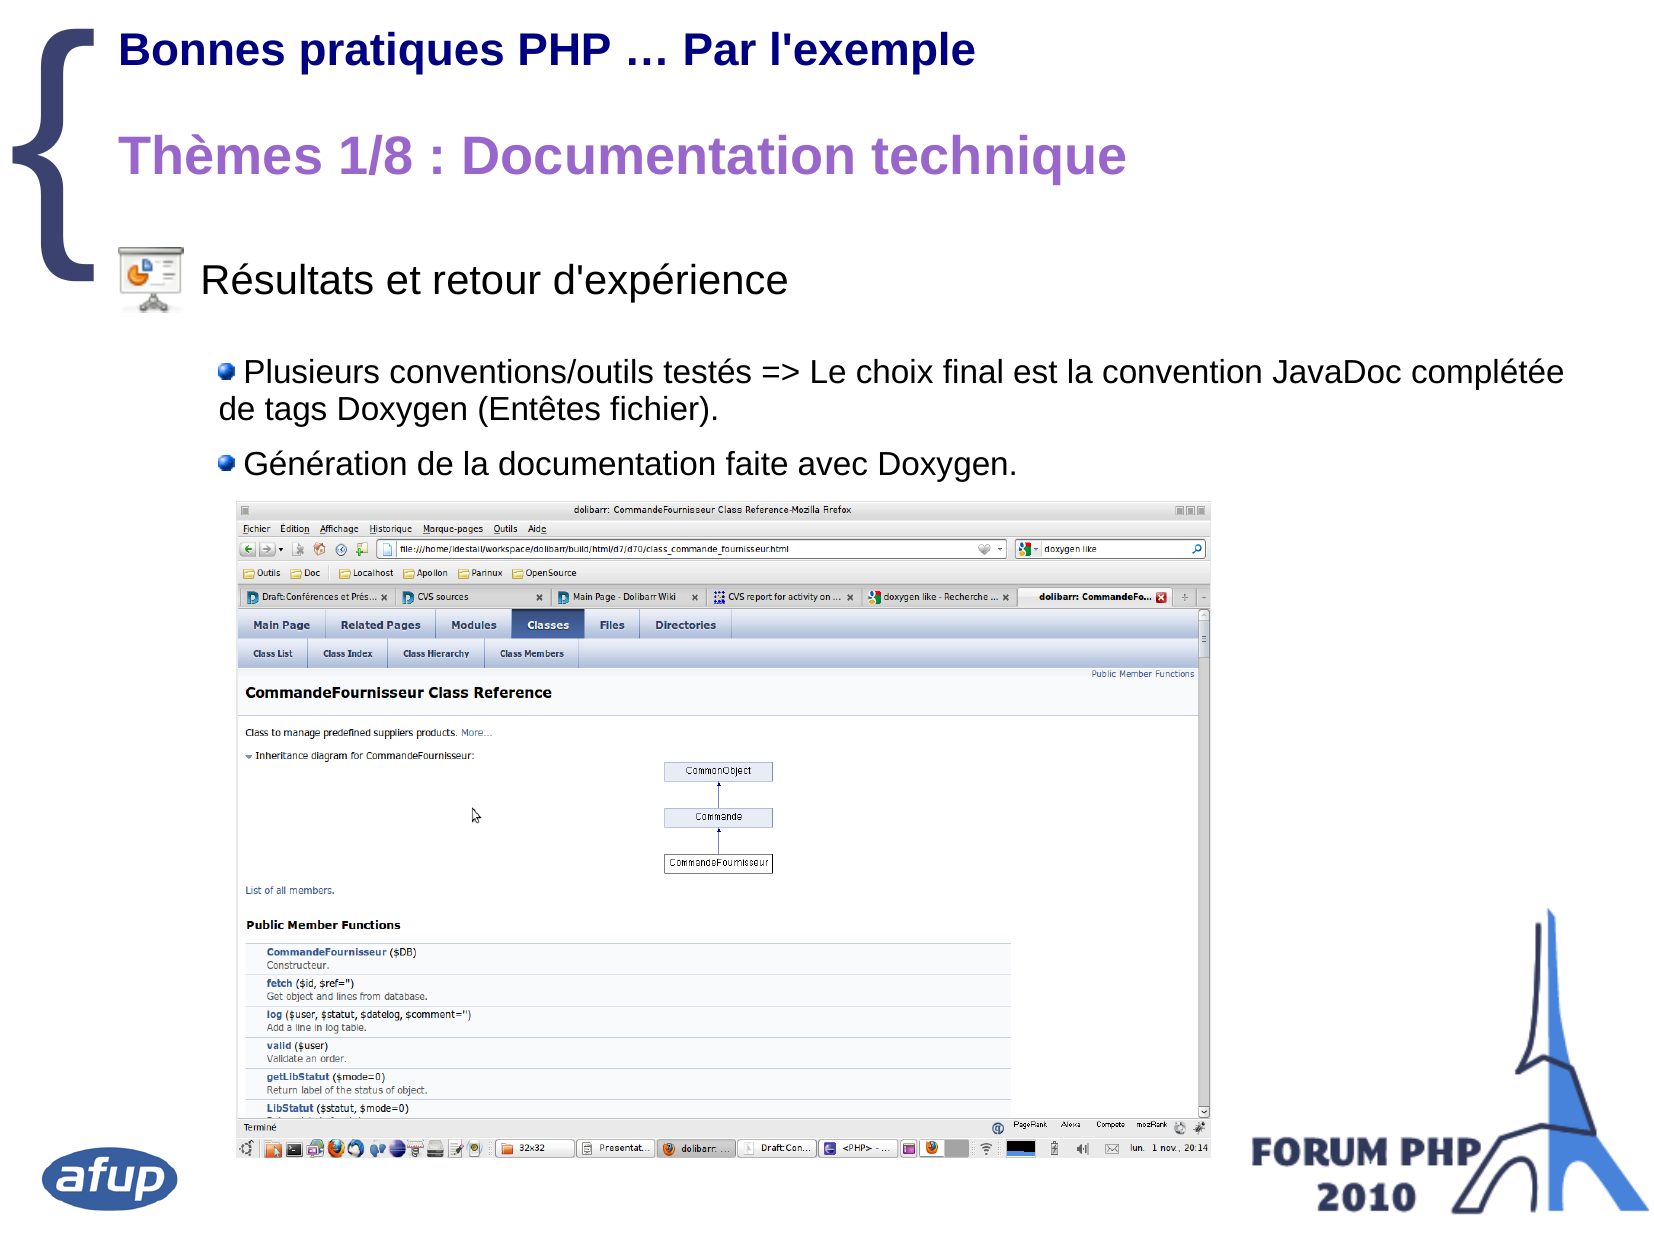

# Bonnes pratiques PHP … Par l'exemple Thèmes 1/8 : Documentation technique
 Résultats et retour d'expérience
 Plusieurs conventions/outils testés => Le choix final est la convention JavaDoc complétée de tags Doxygen (Entêtes fichier).
 Génération de la documentation faite avec Doxygen.